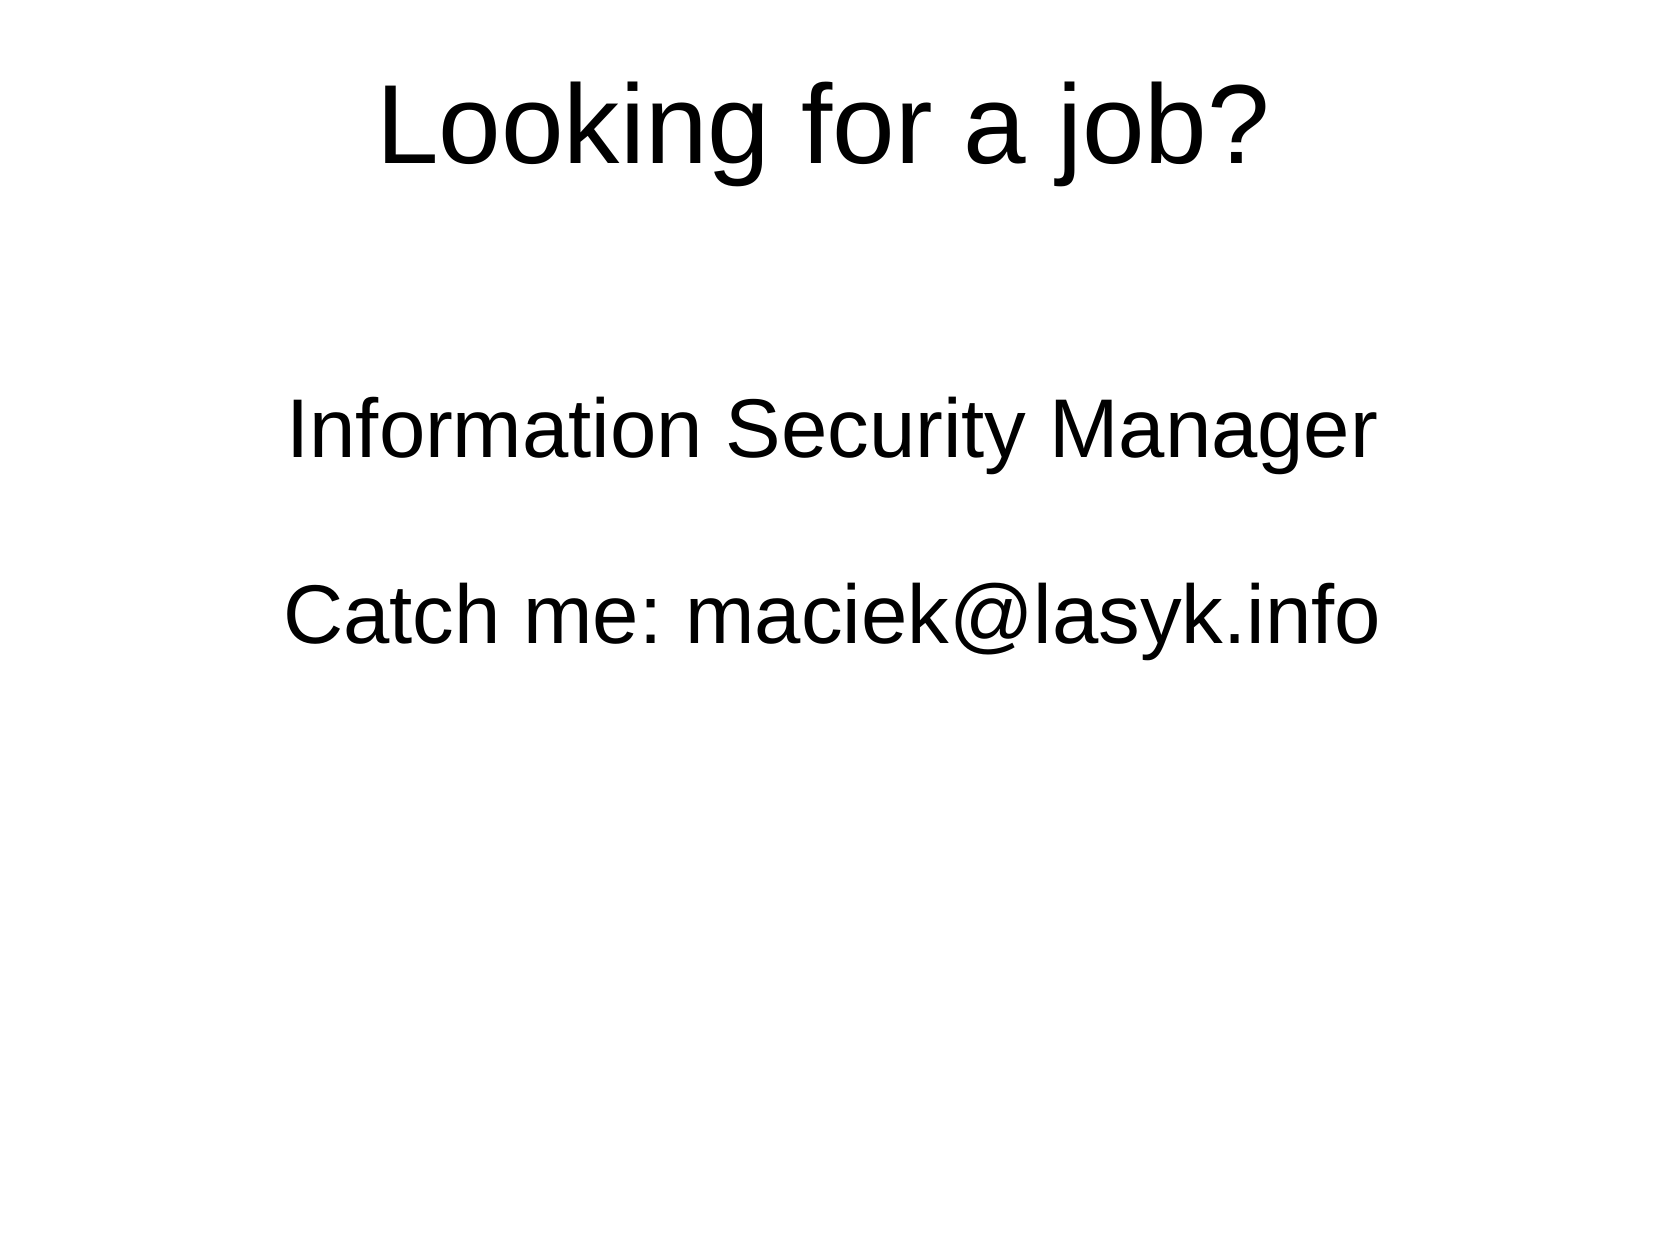

Looking for a job?
Information Security Manager
Catch me: maciek@lasyk.info